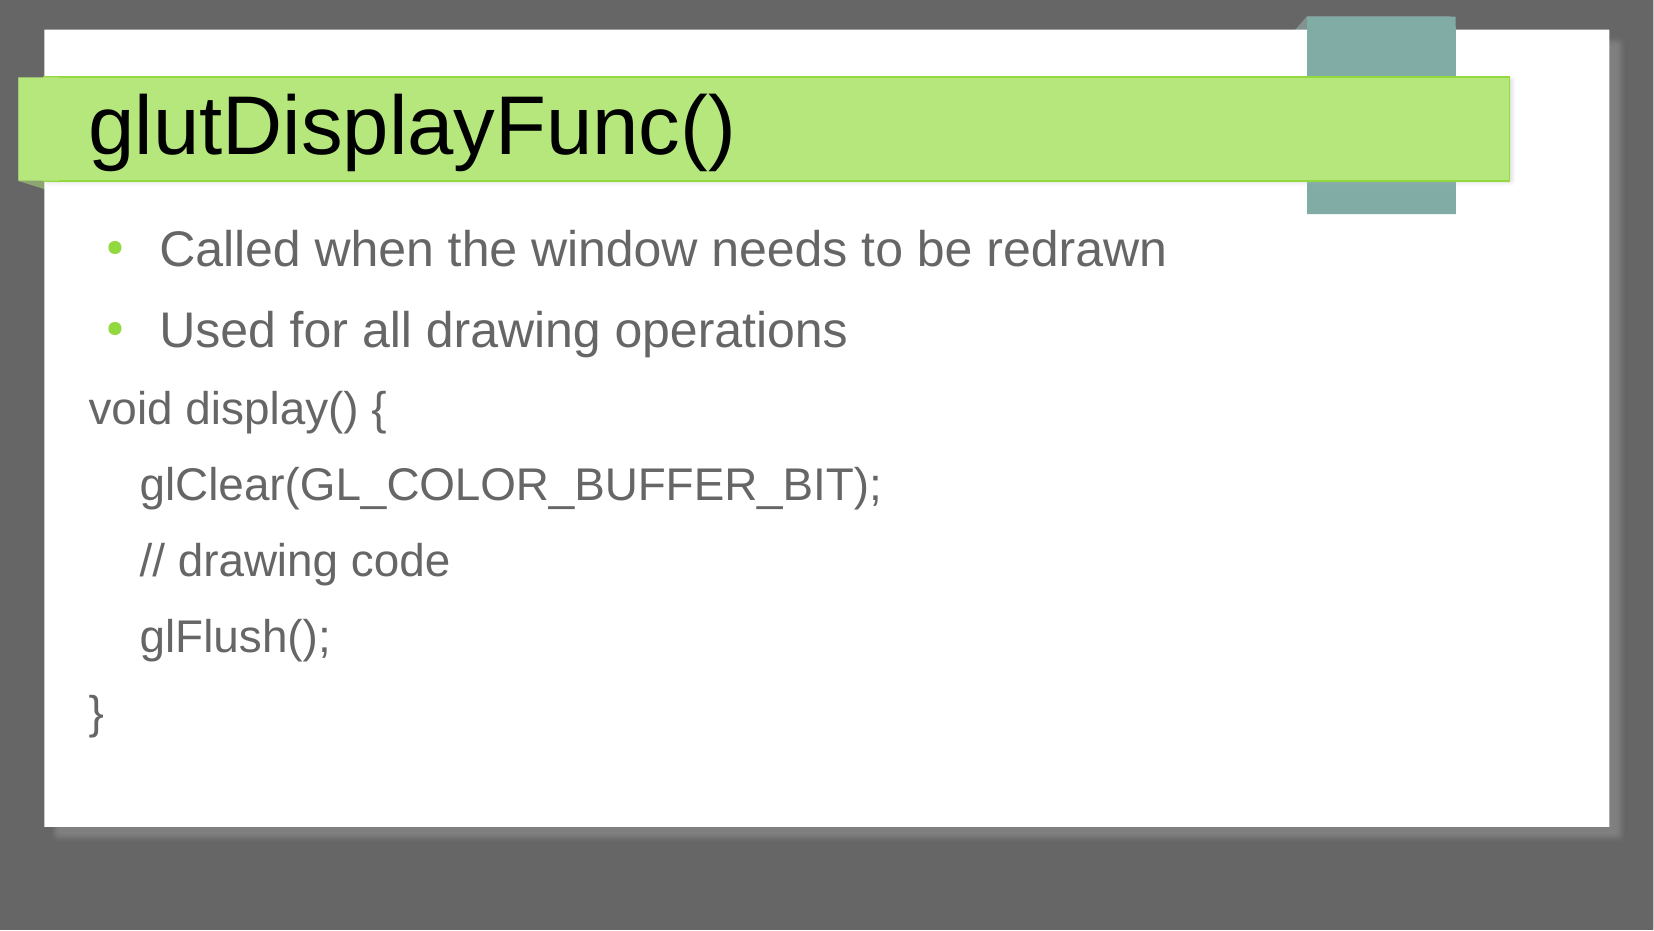

# glutDisplayFunc()
Called when the window needs to be redrawn
Used for all drawing operations
void display() {
 glClear(GL_COLOR_BUFFER_BIT);
 // drawing code
 glFlush();
}